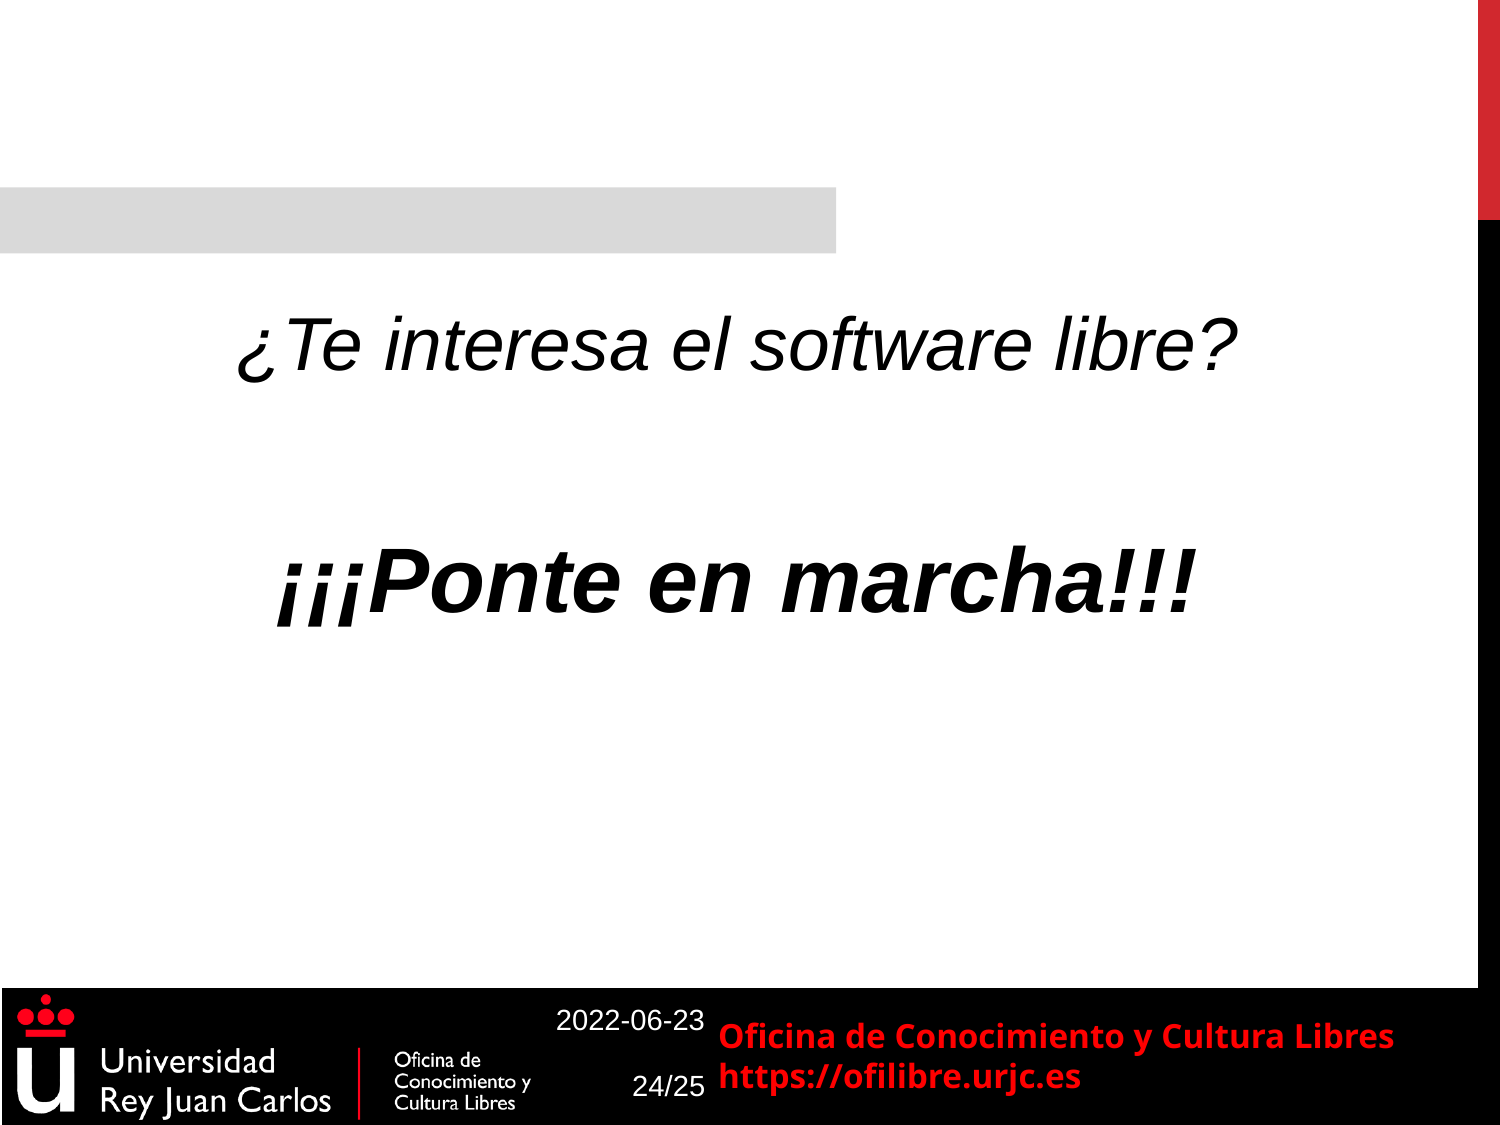

#
¿Te interesa el software libre?
¡¡¡Ponte en marcha!!!